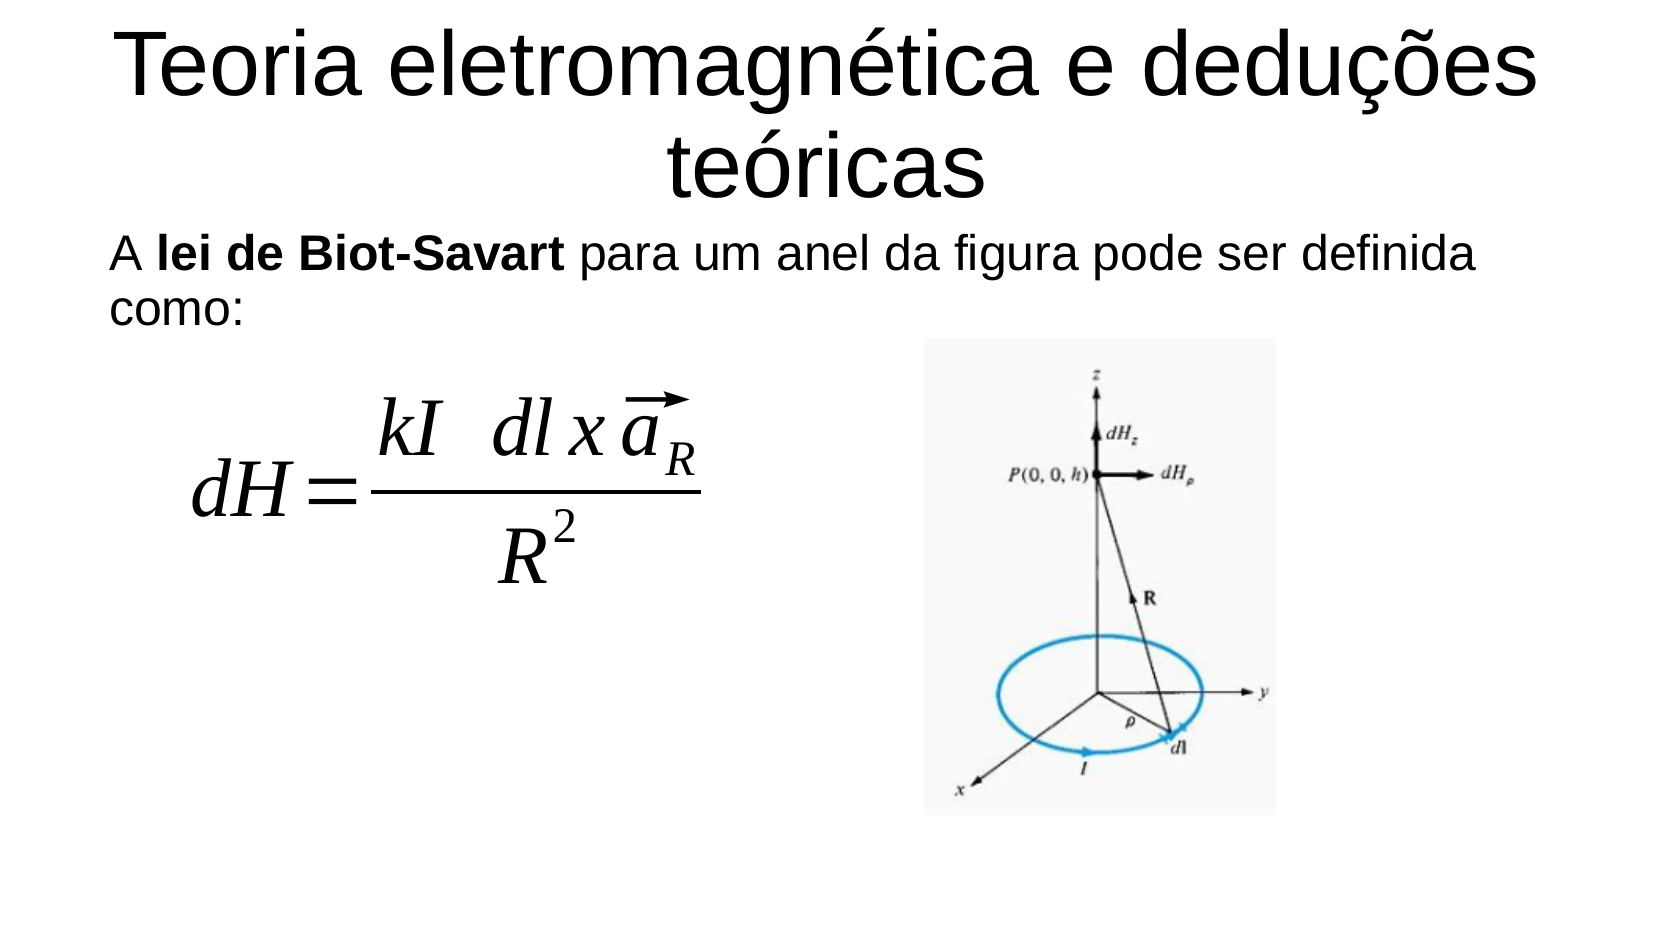

# Teoria eletromagnética e deduções teóricas
A lei de Biot-Savart para um anel da figura pode ser definida como: